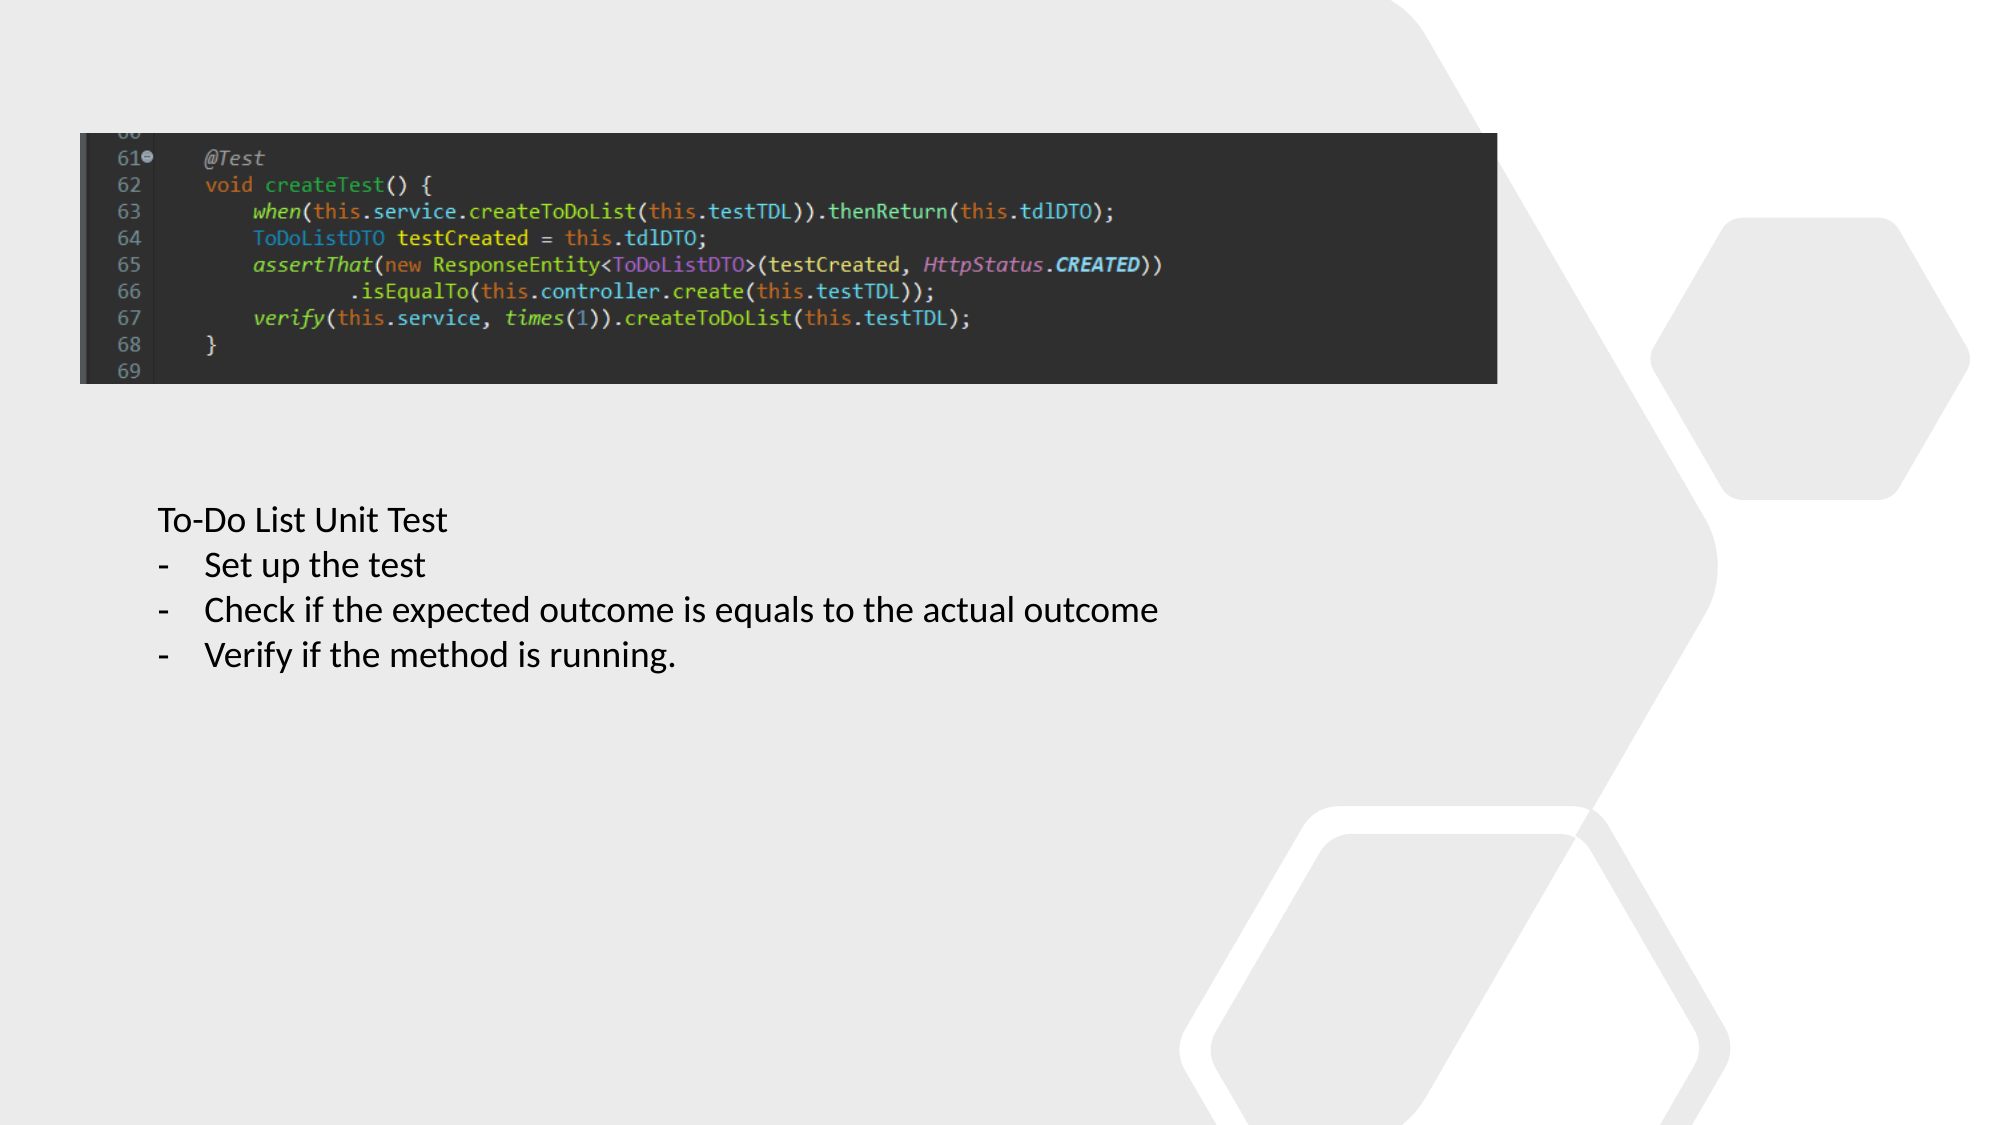

To-Do List Unit Test
Set up the test
Check if the expected outcome is equals to the actual outcome
Verify if the method is running.